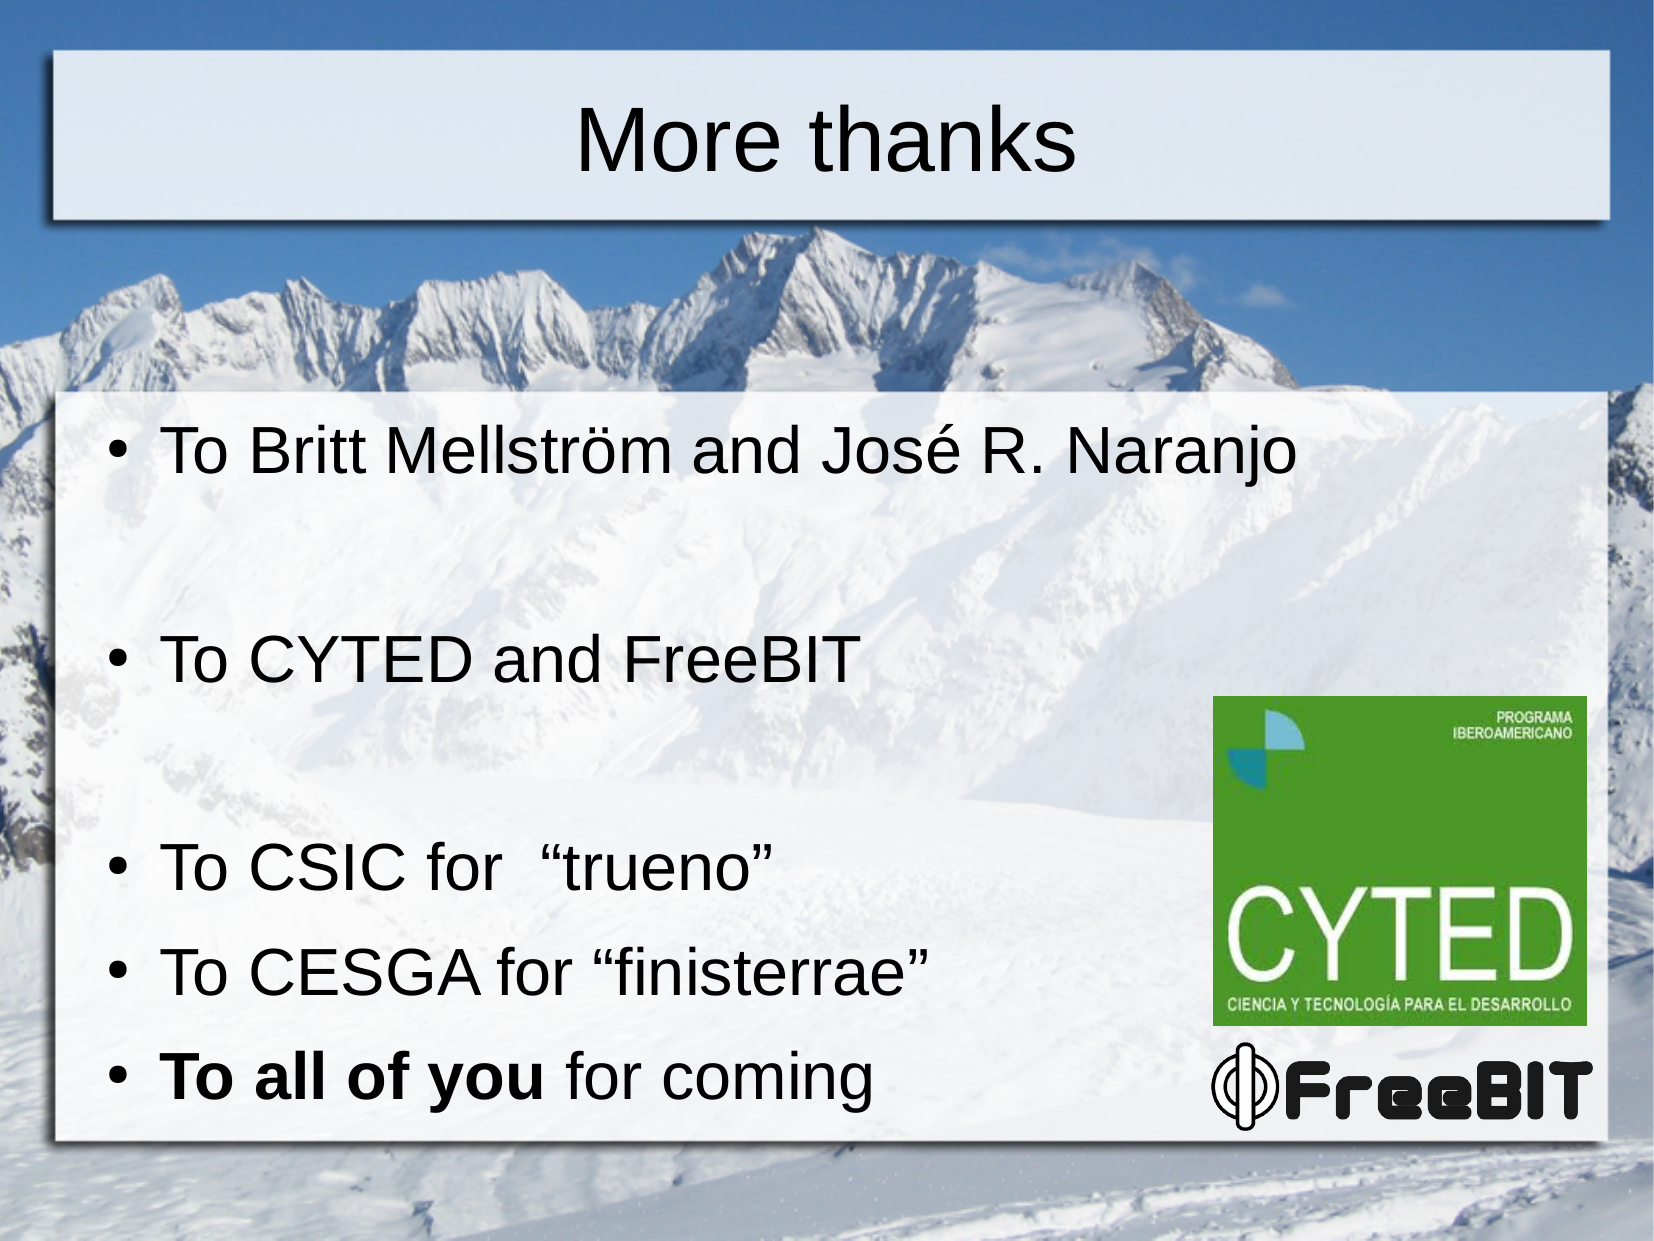

# More thanks
To Britt Mellström and José R. Naranjo
To CYTED and FreeBIT
To CSIC for “trueno”
To CESGA for “finisterrae”
To all of you for coming